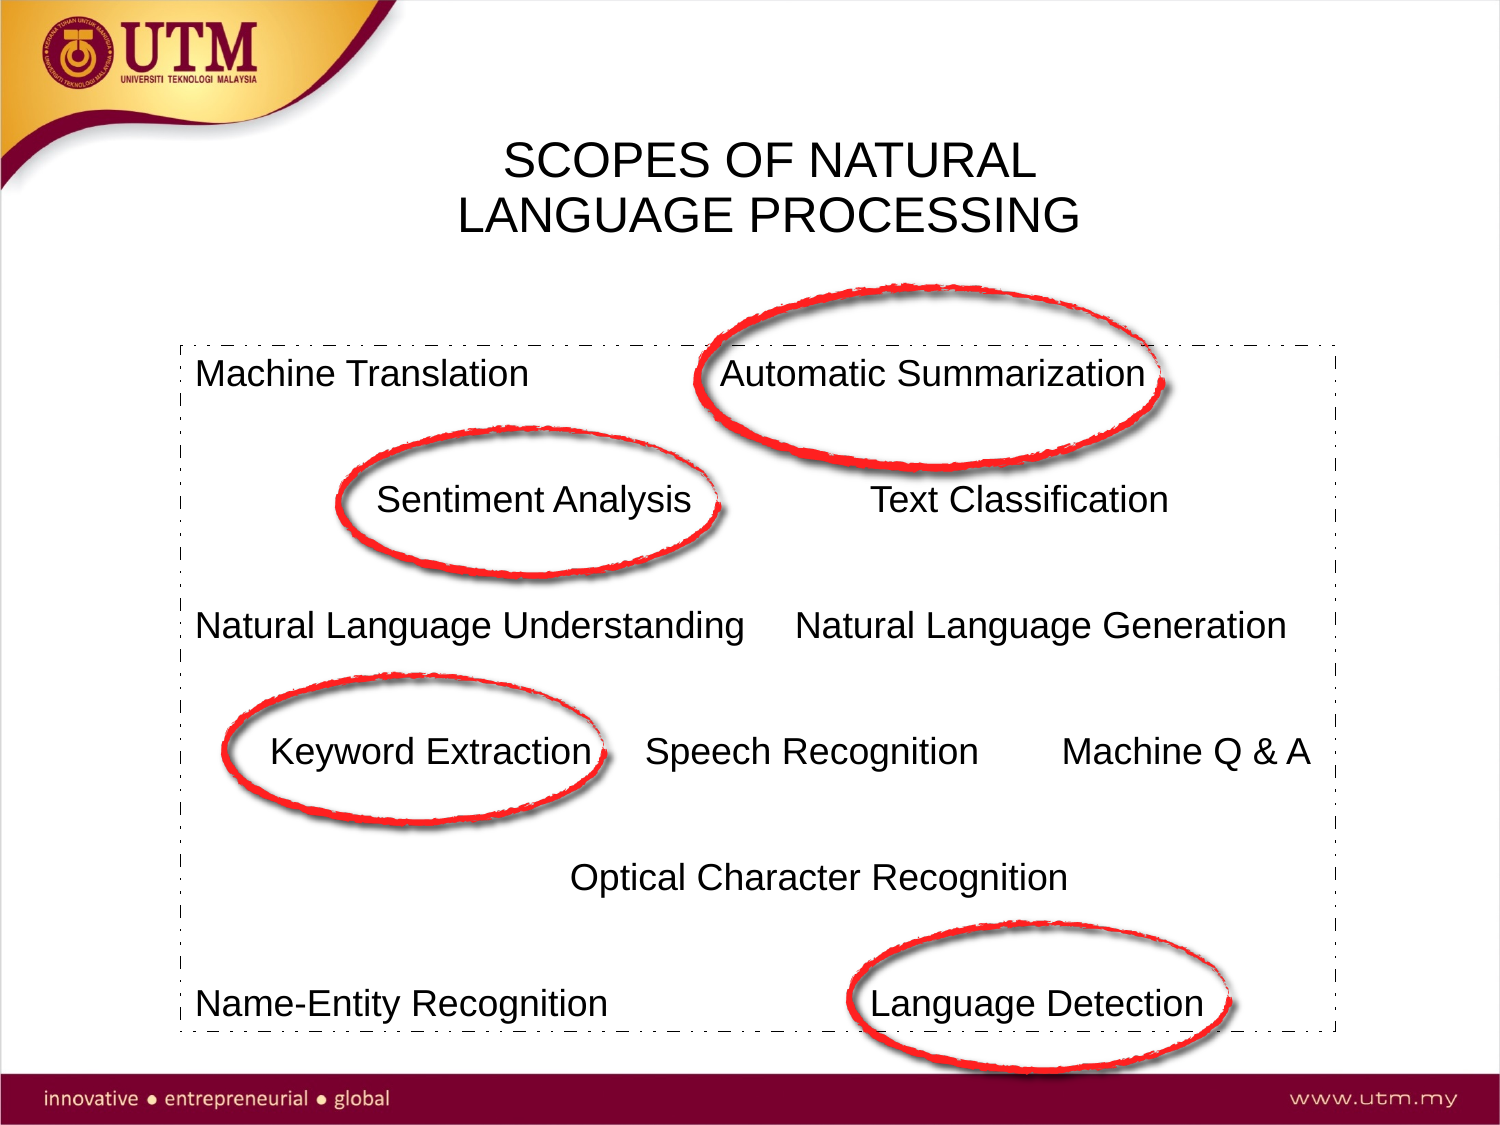

SCOPES OF NATURAL LANGUAGE PROCESSING
Machine Translation			Automatic Summarization
		 Sentiment Analysis 			Text Classification
Natural Language Understanding	Natural Language Generation
	Keyword Extraction	Speech Recognition	 Machine Q & A
					Optical Character Recognition
Name-Entity Recognition				Language Detection